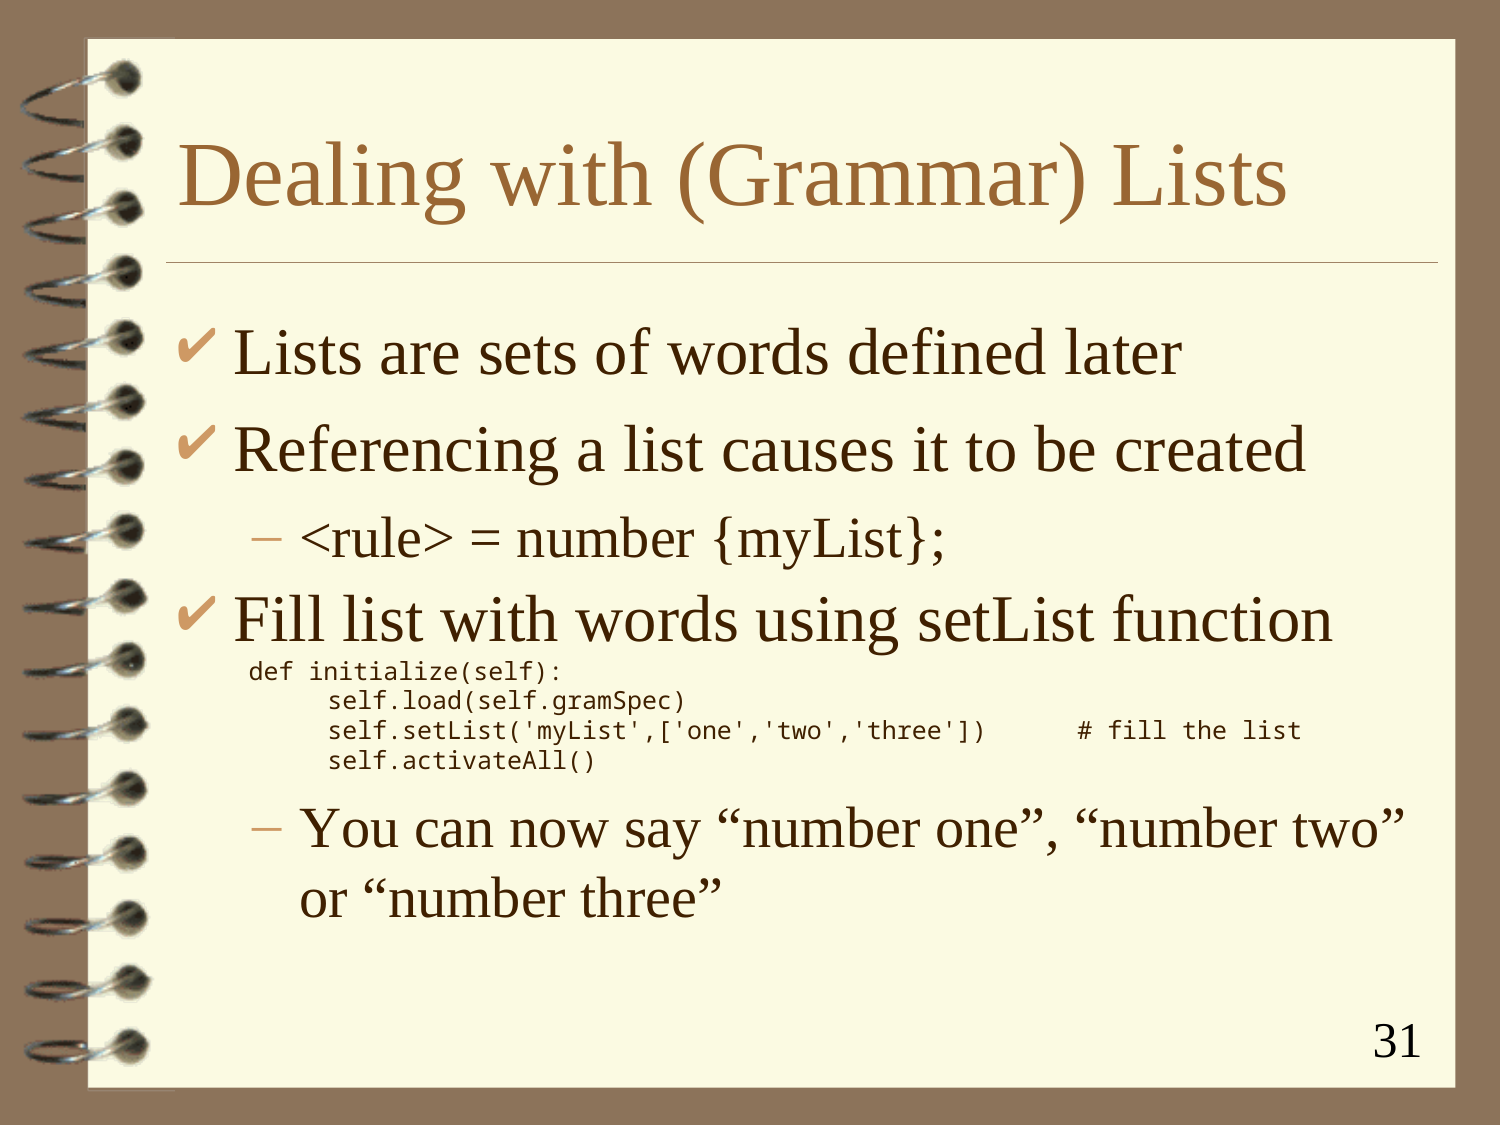

# Dealing with (Grammar) Lists
Lists are sets of words defined later
Referencing a list causes it to be created
<rule> = number {myList};
Fill list with words using setList function
 def initialize(self):
	self.load(self.gramSpec)
	self.setList('myList',['one','two','three'])	# fill the list
	self.activateAll()
You can now say “number one”, “number two” or “number three”
31